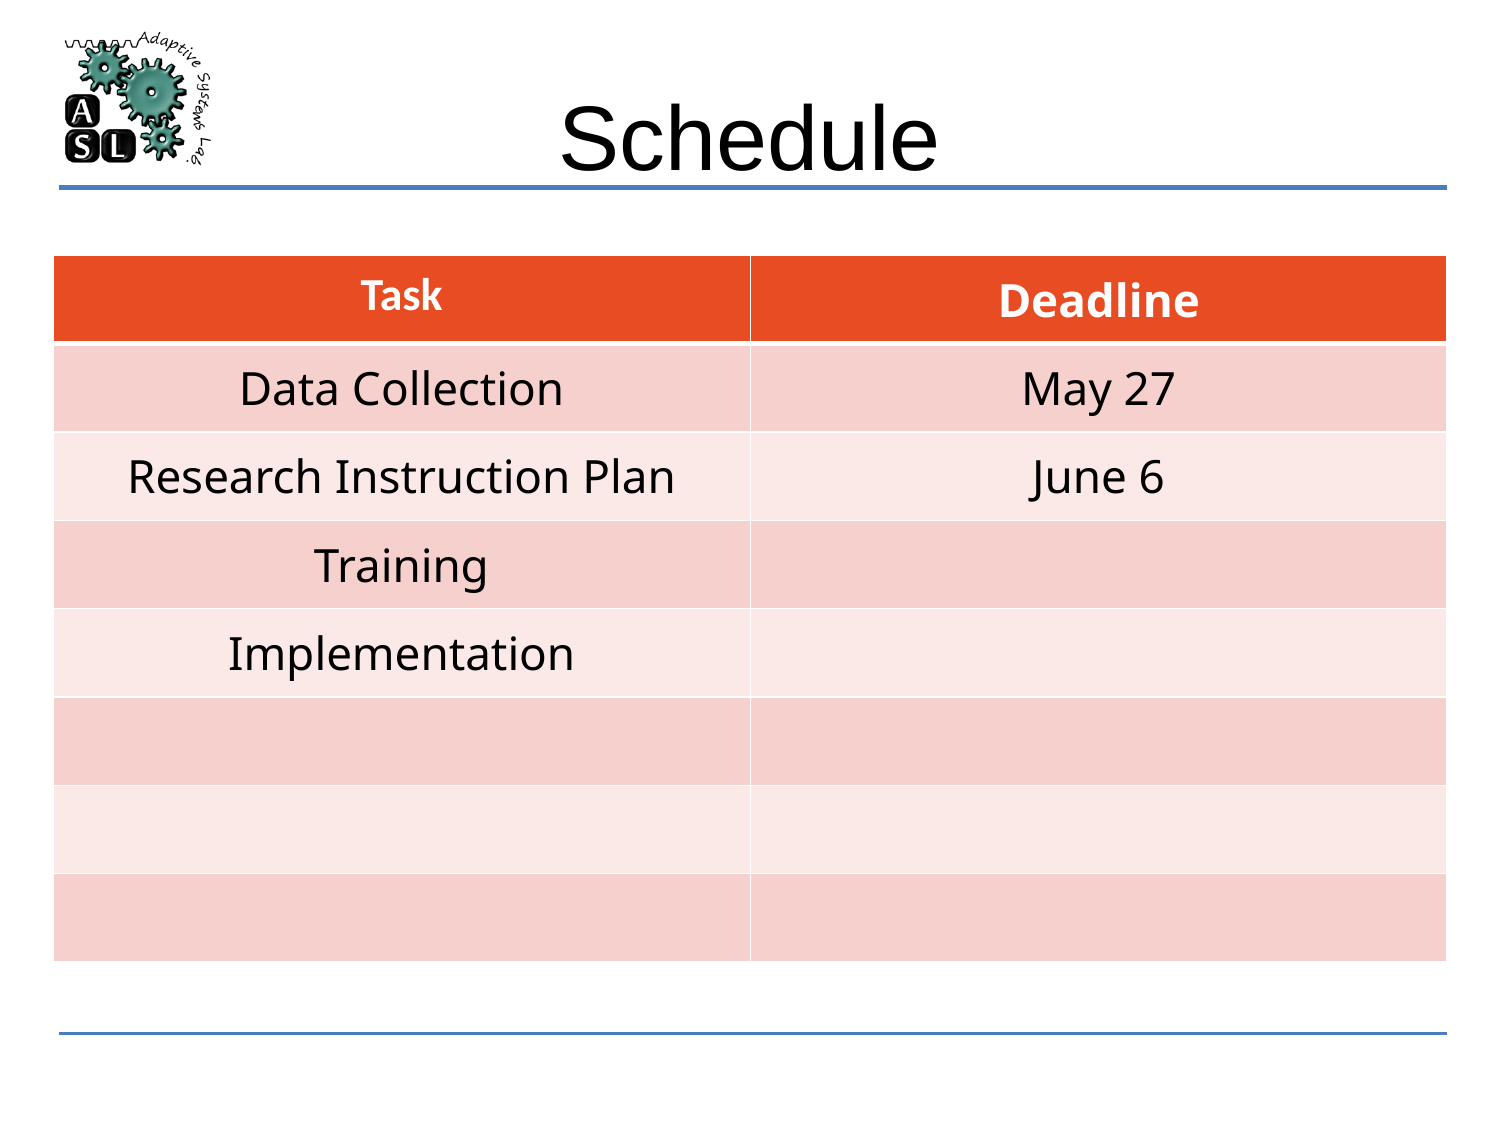

# Schedule
| Task | Deadline |
| --- | --- |
| Data Collection | May 27 |
| Research Instruction Plan | June 6 |
| Training | |
| Implementation | |
| | |
| | |
| | |